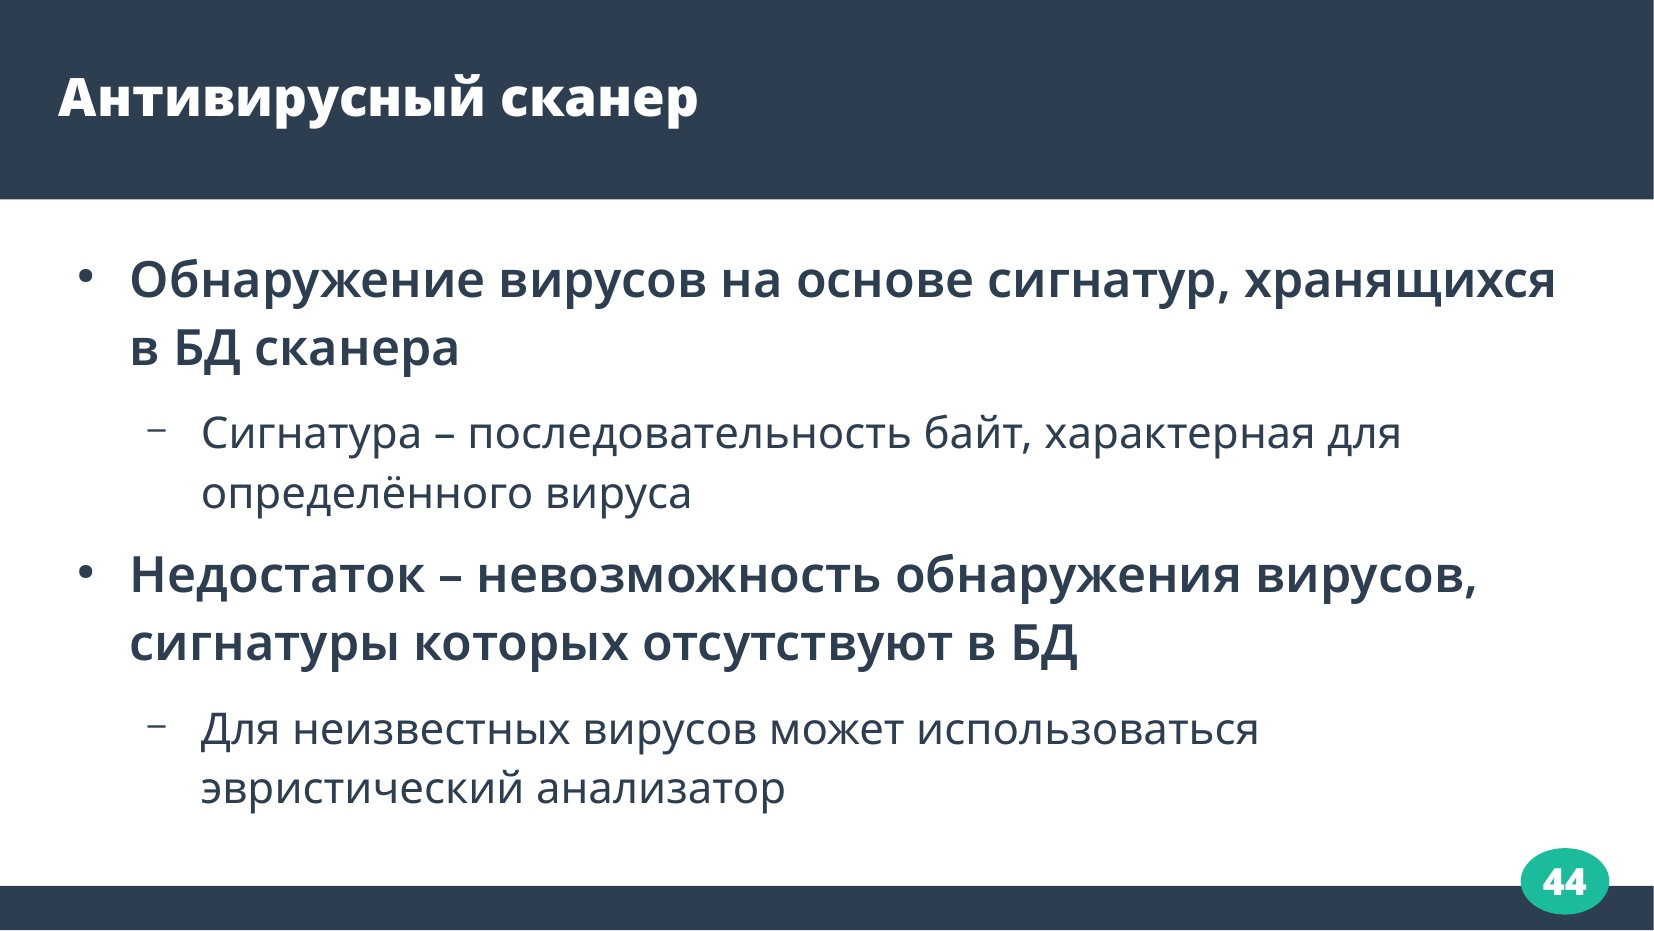

# Антивирусный сканер
Обнаружение вирусов на основе сигнатур, хранящихся в БД сканера
Сигнатура – последовательность байт, характерная для определённого вируса
Недостаток – невозможность обнаружения вирусов, сигнатуры которых отсутствуют в БД
Для неизвестных вирусов может использоваться эвристический анализатор
44